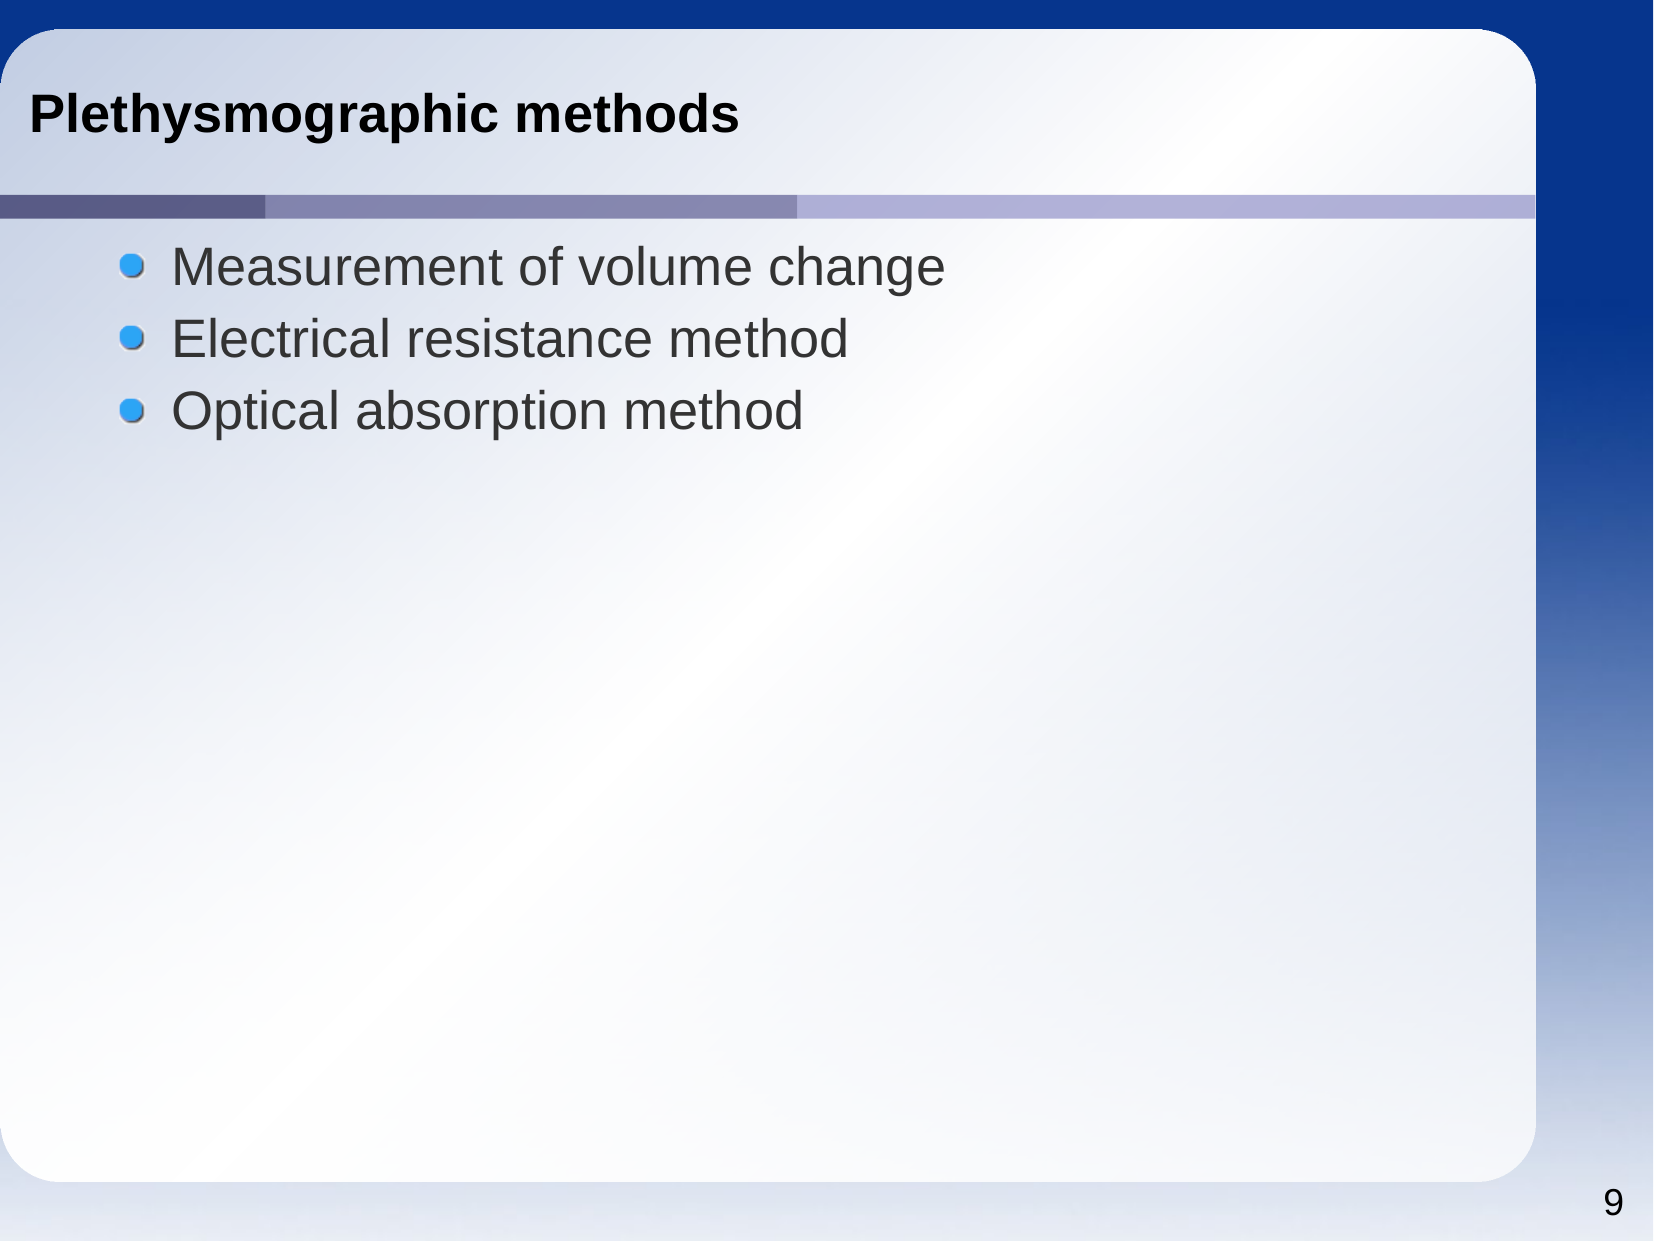

# Plethysmographic methods
Measurement of volume change
Electrical resistance method
Optical absorption method
9